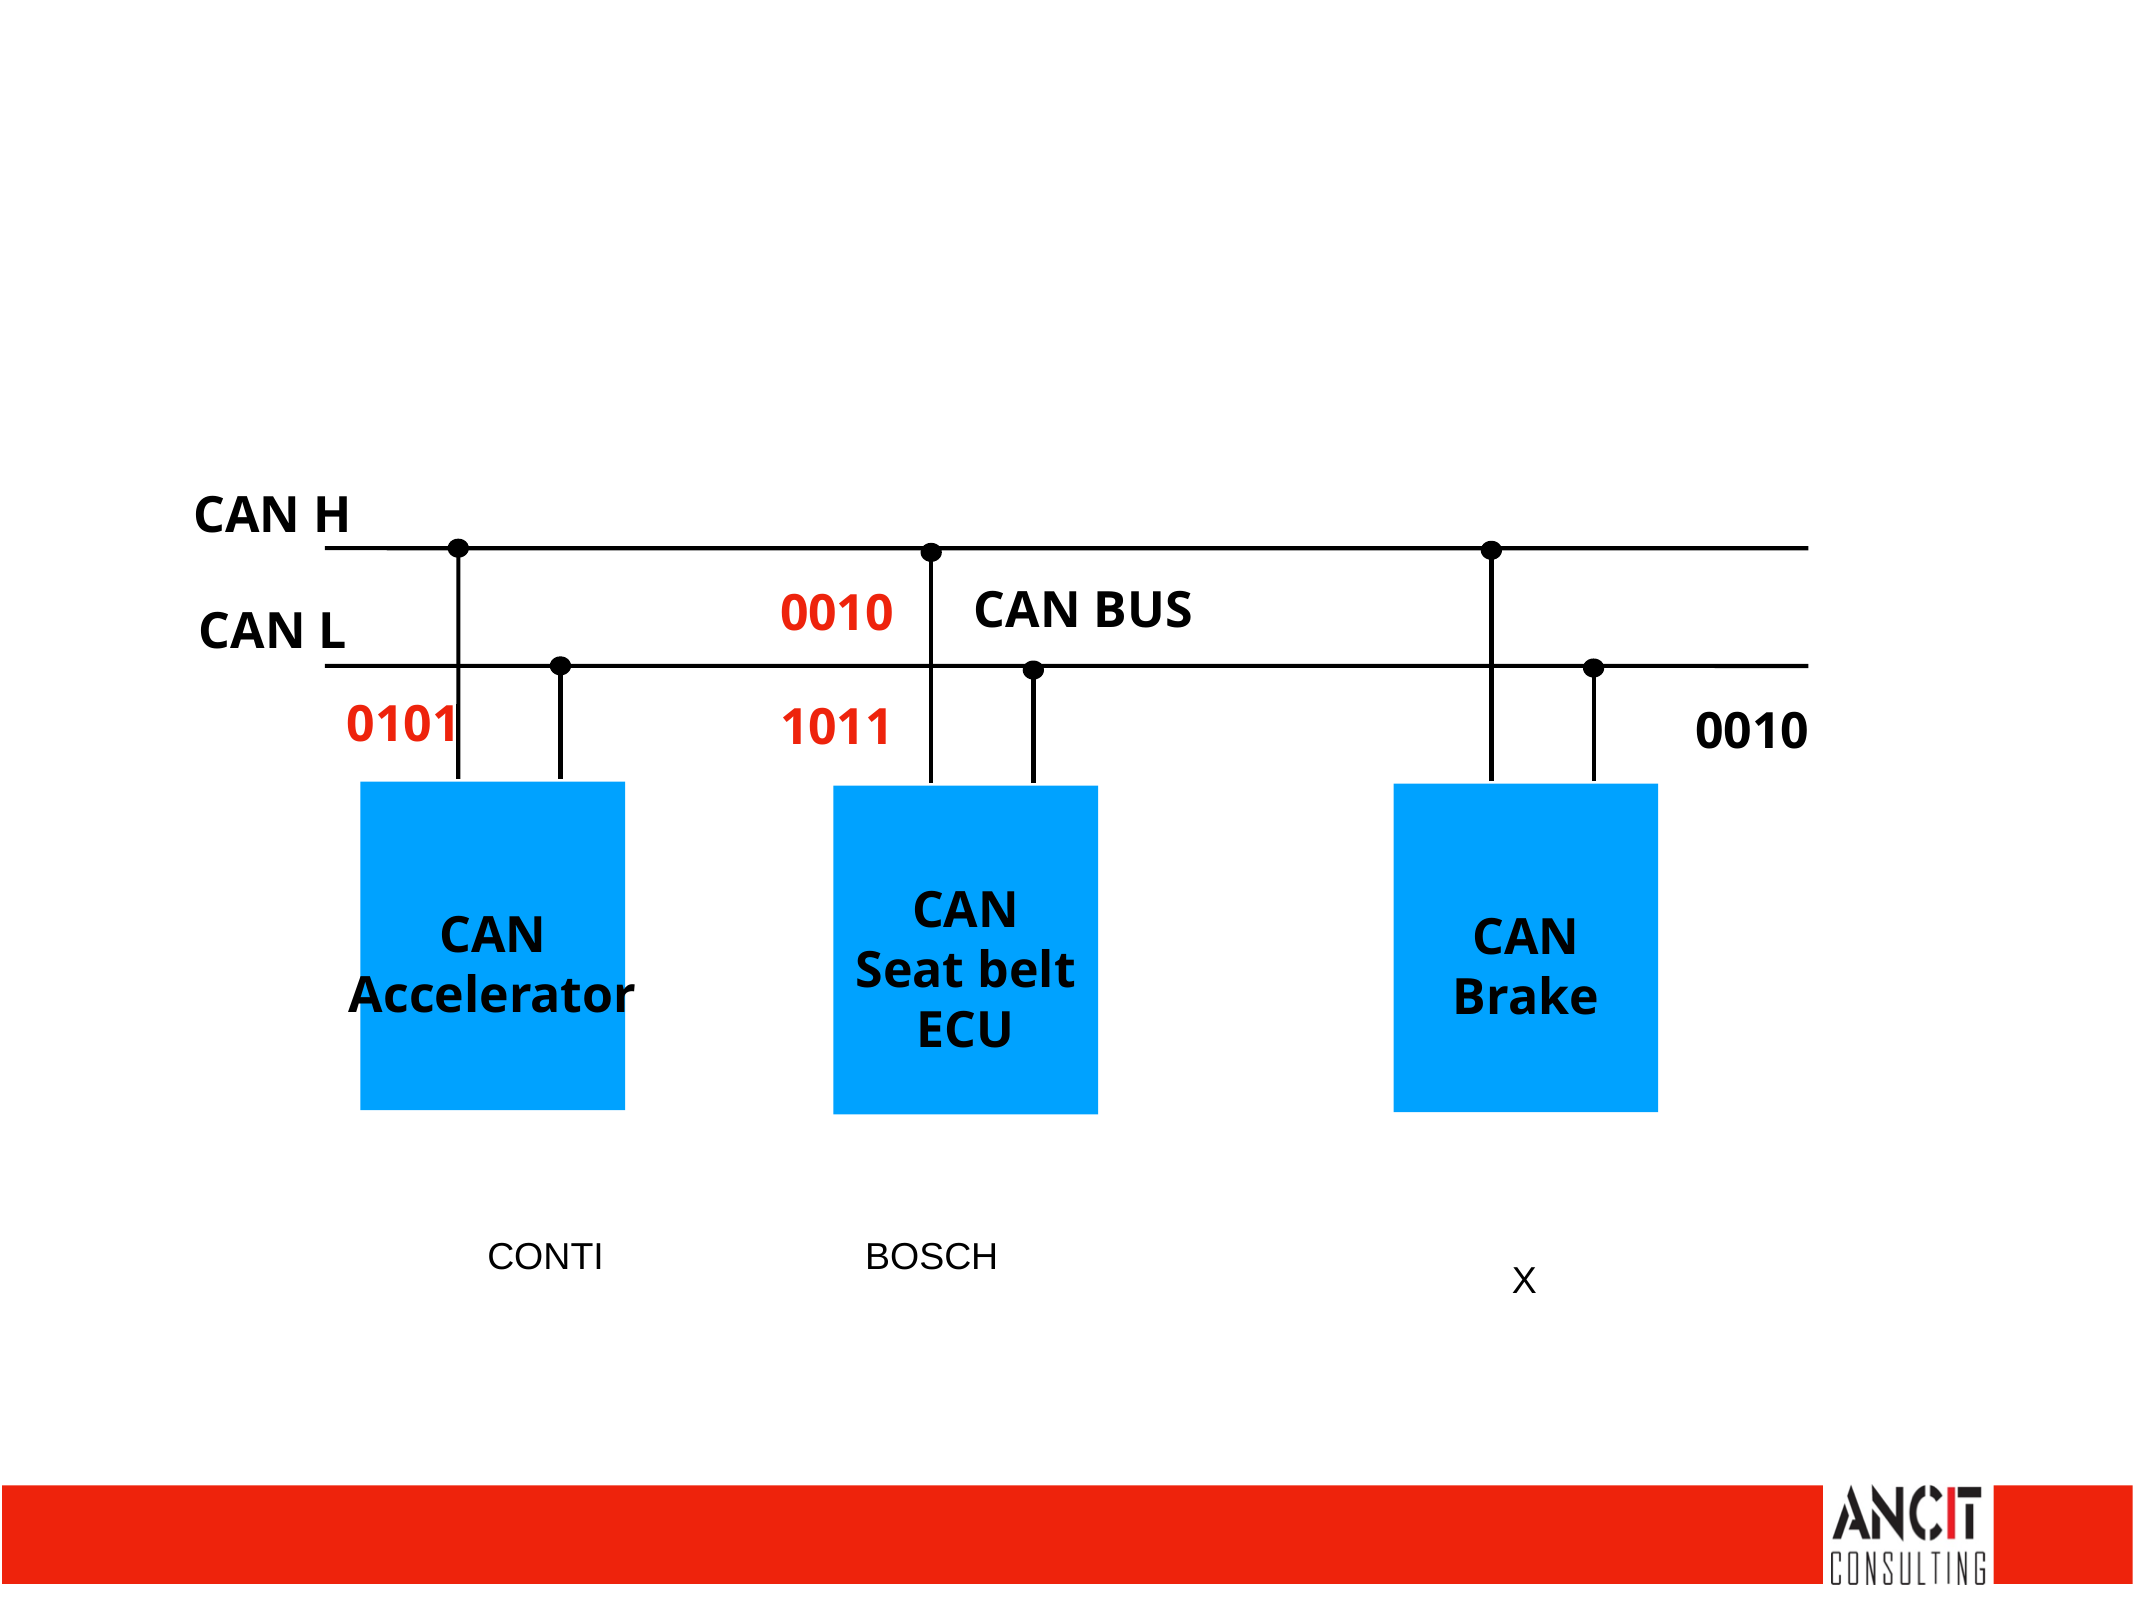

CAN H
CAN BUS
0010
CAN L
0101
1011
0010
CAN
Seat belt
ECU
CAN
Accelerator
CAN
Brake
CONTI
BOSCH
X